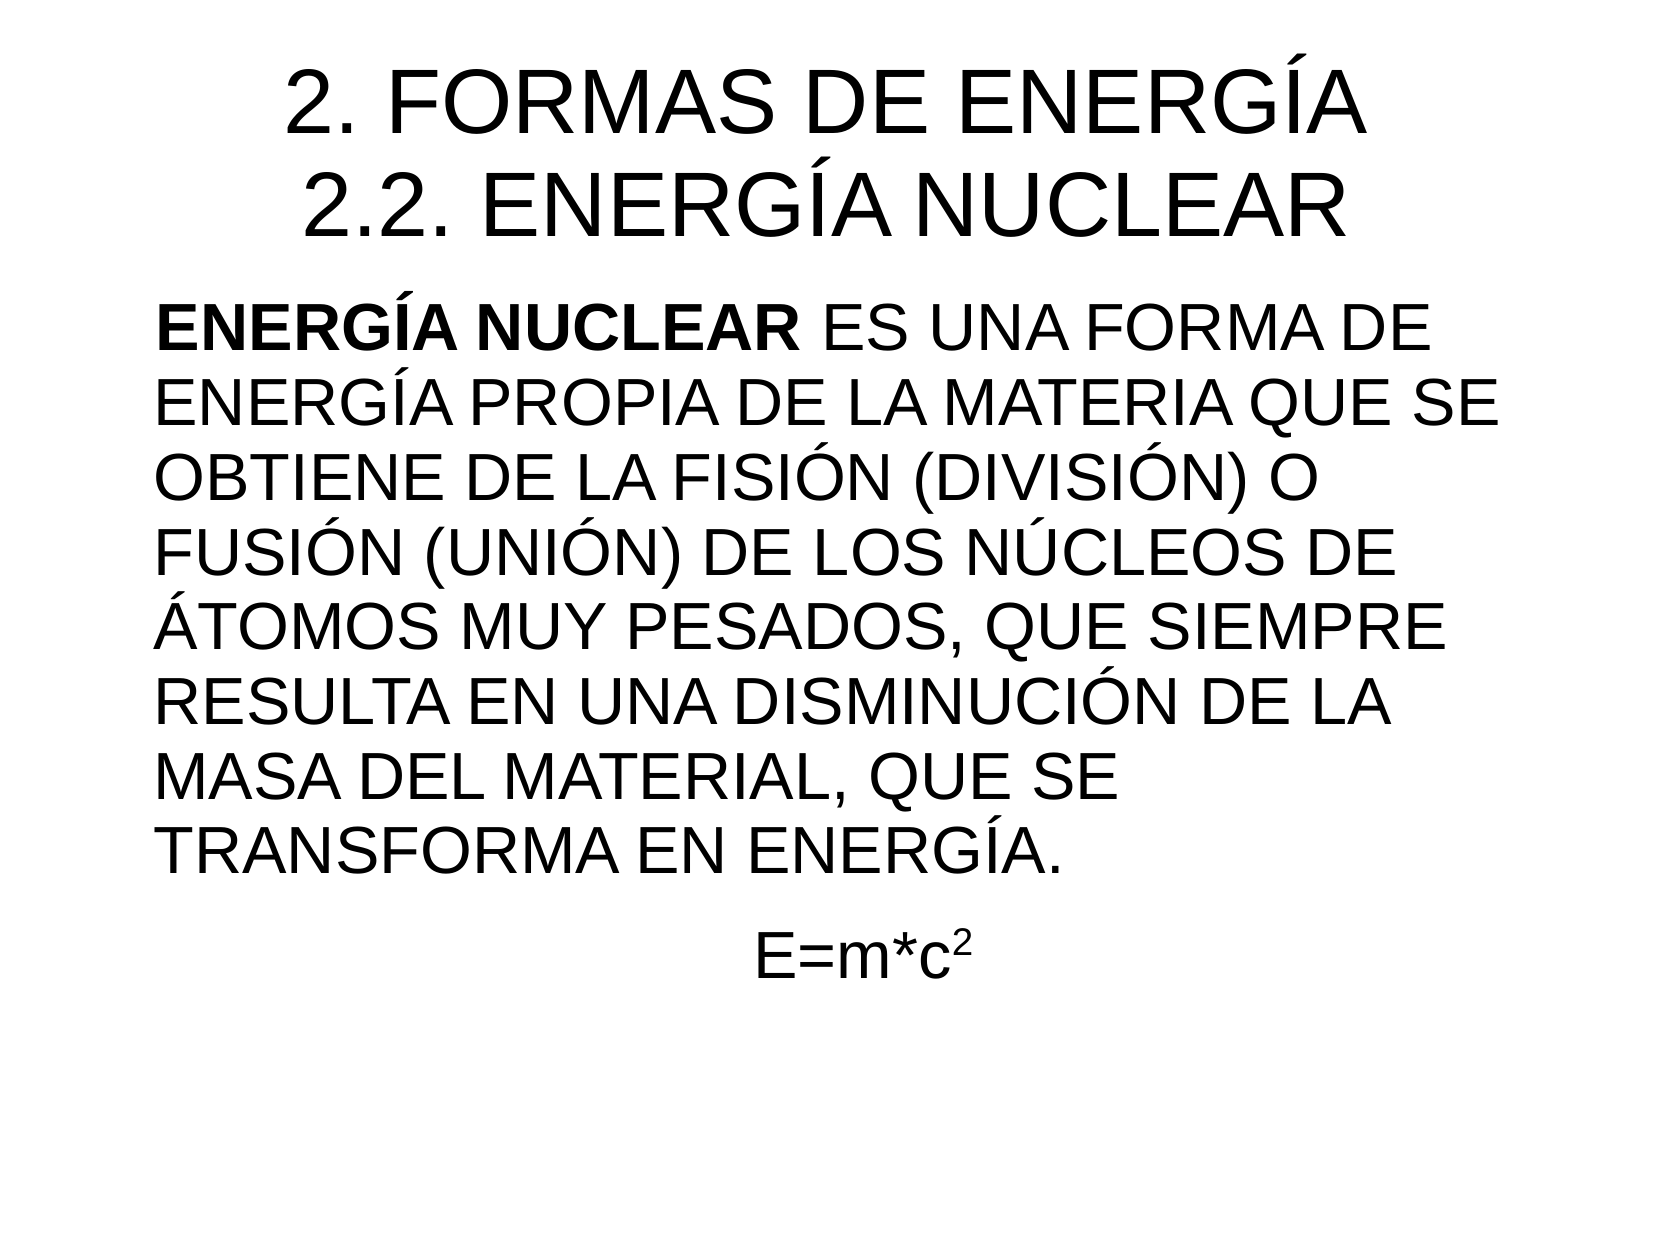

# 2. FORMAS DE ENERGÍA 2.2. ENERGÍA NUCLEAR
ENERGÍA NUCLEAR ES UNA FORMA DE ENERGÍA PROPIA DE LA MATERIA QUE SE OBTIENE DE LA FISIÓN (DIVISIÓN) O FUSIÓN (UNIÓN) DE LOS NÚCLEOS DE ÁTOMOS MUY PESADOS, QUE SIEMPRE RESULTA EN UNA DISMINUCIÓN DE LA MASA DEL MATERIAL, QUE SE TRANSFORMA EN ENERGÍA.
E=m*c2